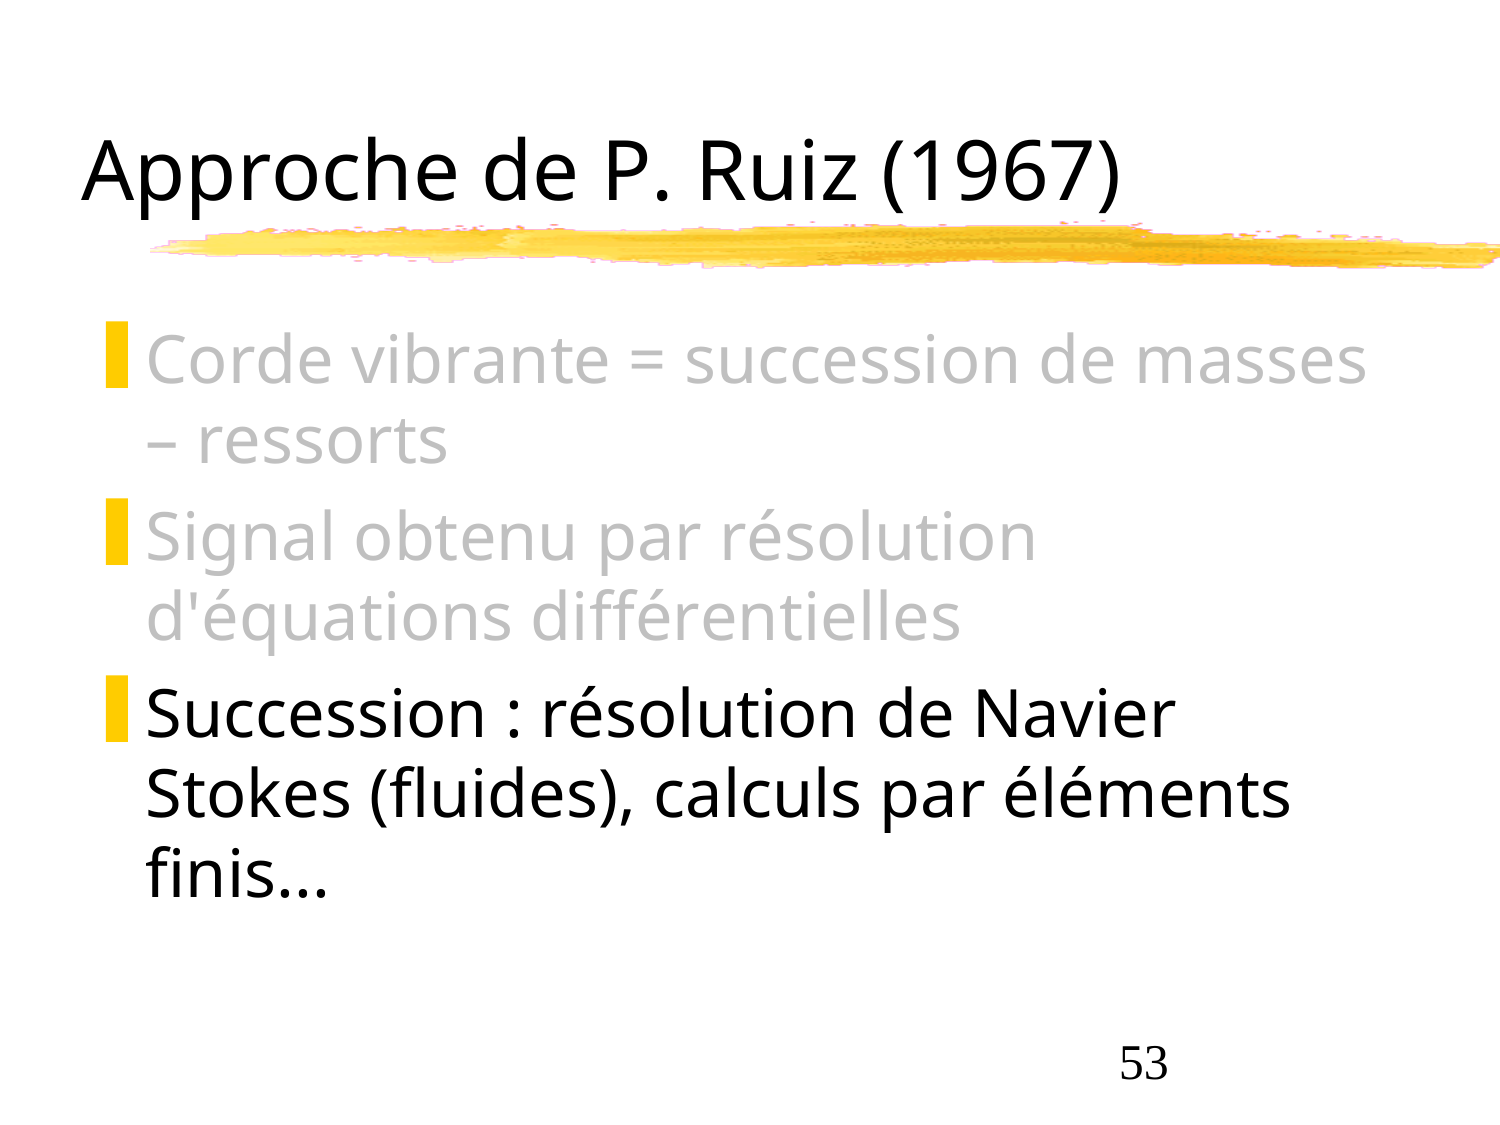

# Approche de P. Ruiz (1967)
Corde vibrante = succession de masses – ressorts
Signal obtenu par résolution d'équations différentielles
Succession : résolution de Navier Stokes (fluides), calculs par éléments finis...
53